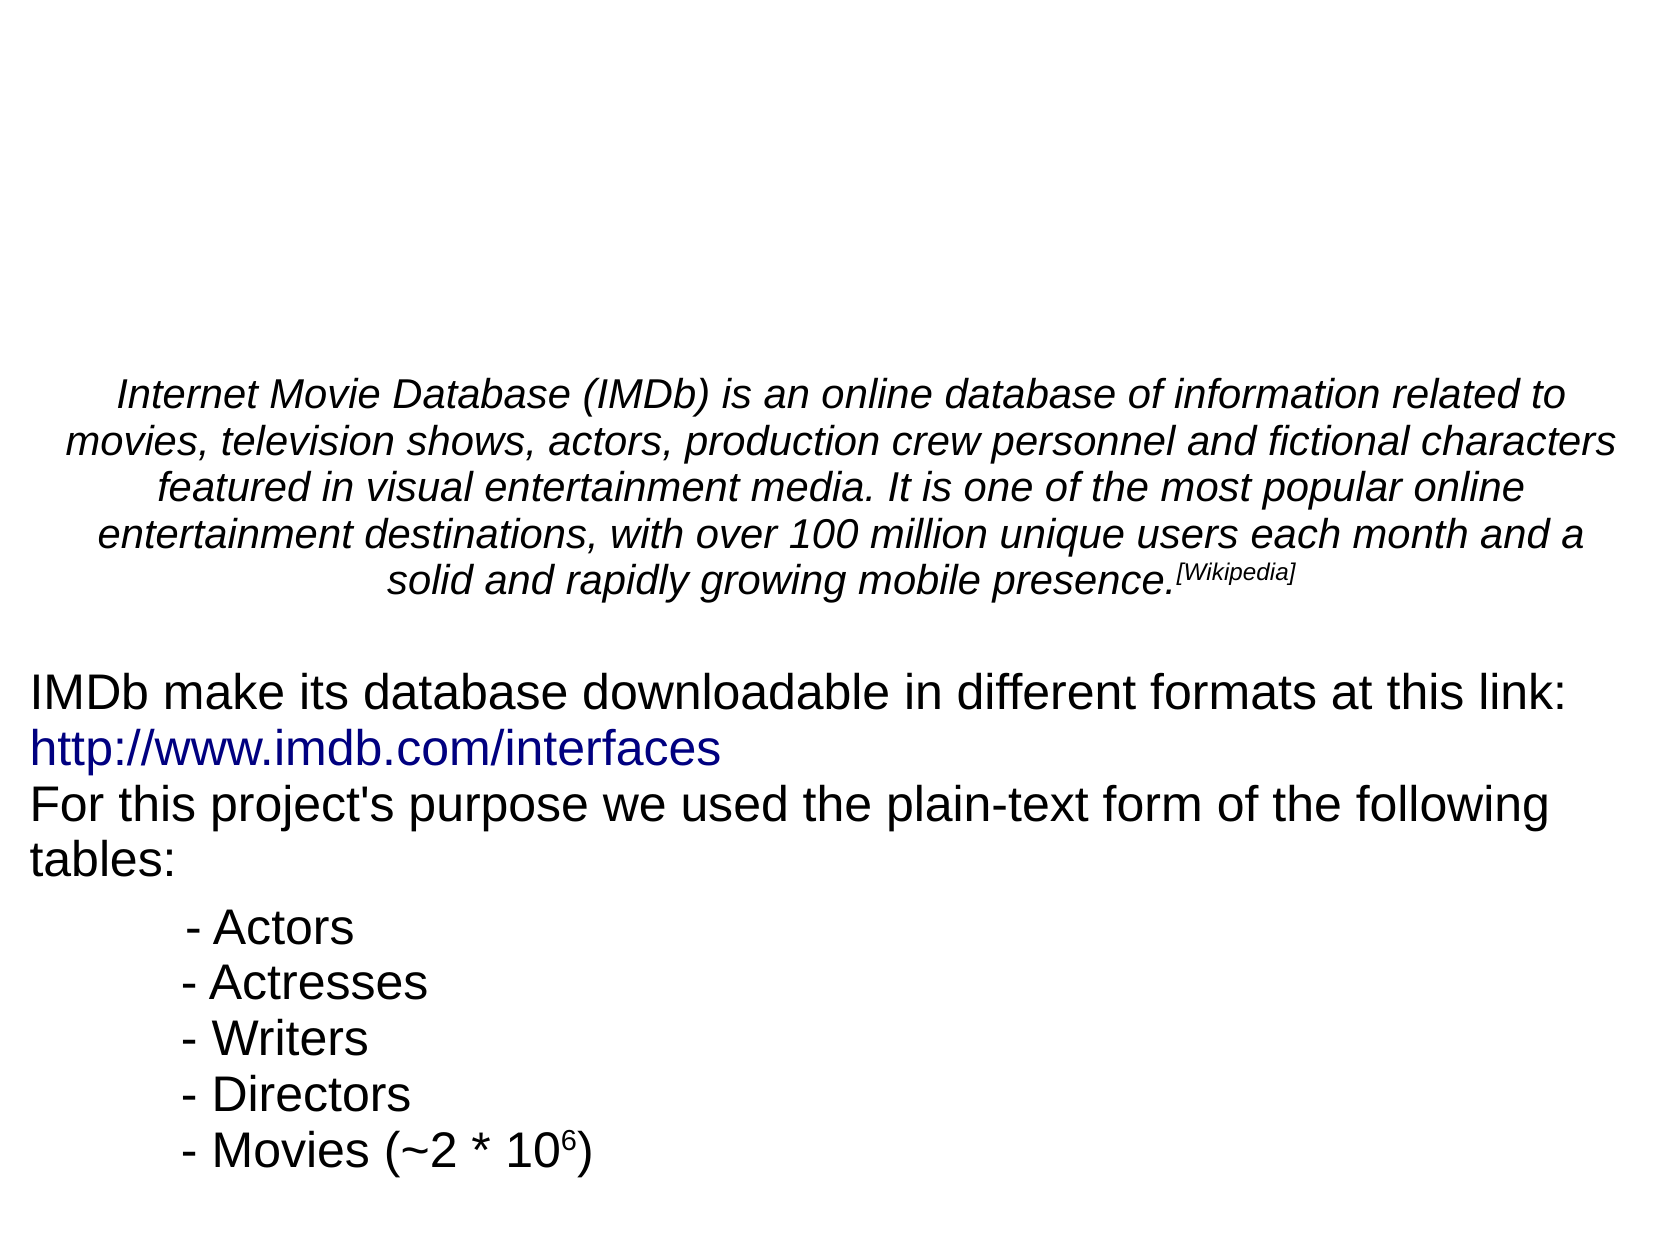

# Internet Movie Database (IMDb) is an online database of information related to movies, television shows, actors, production crew personnel and fictional characters featured in visual entertainment media. It is one of the most popular online entertainment destinations, with over 100 million unique users each month and a solid and rapidly growing mobile presence.[Wikipedia]
IMDb make its database downloadable in different formats at this link:
http://www.imdb.com/interfaces
For this project's purpose we used the plain-text form of the following tables:
- Actors
 - Actresses
 - Writers
 - Directors
 - Movies (~2 * 106)